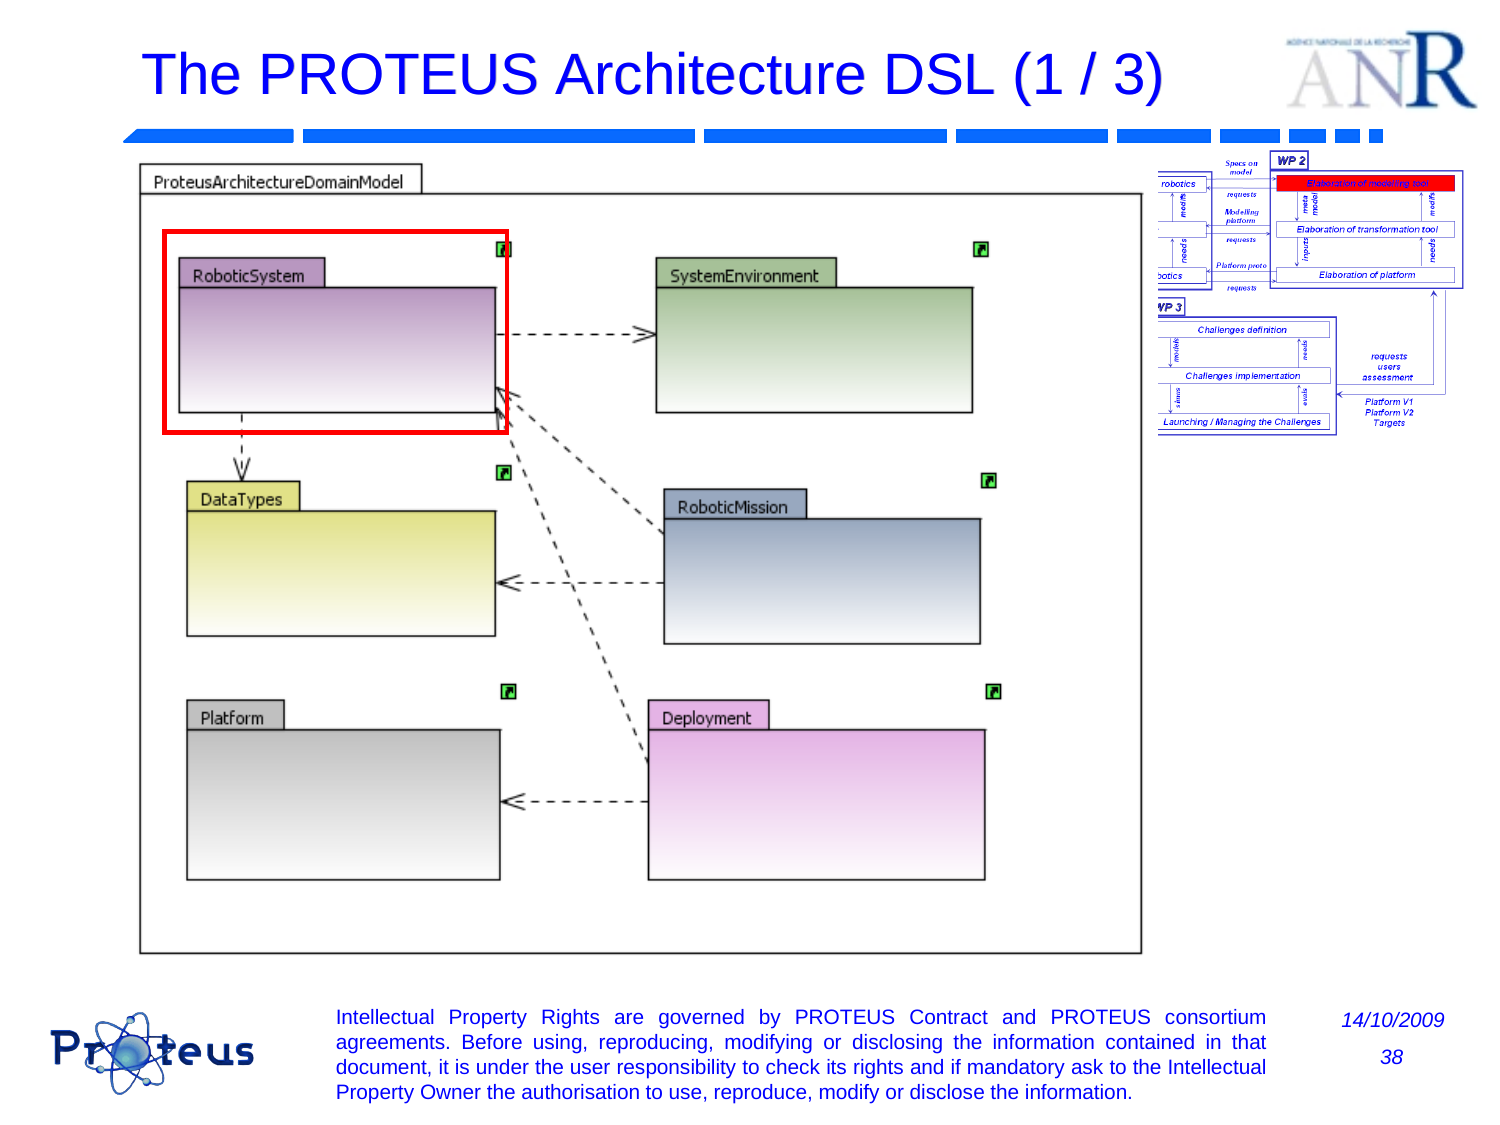

# The PROTEUS Architecture DSL (1 / 3)